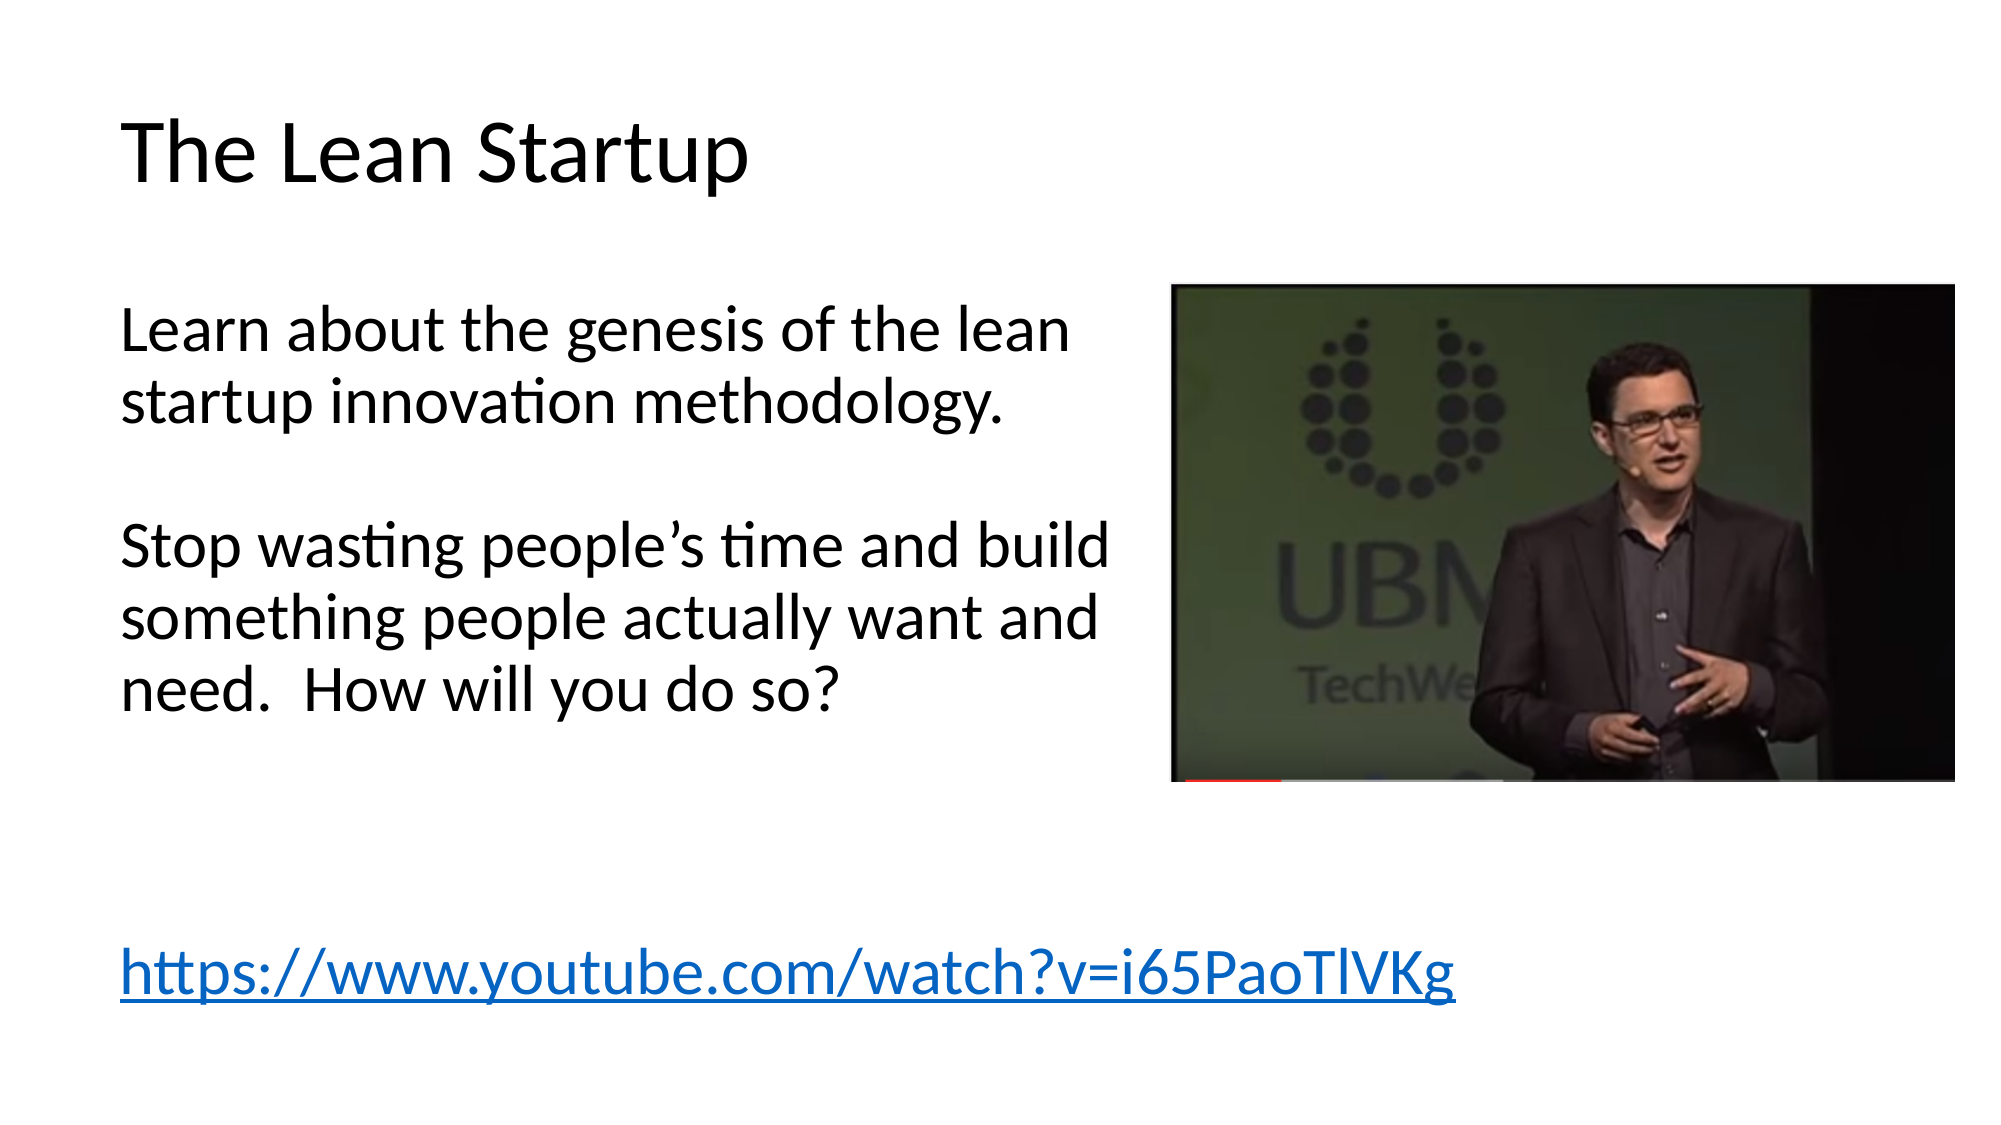

# The Lean Startup
Learn about the genesis of the lean startup innovation methodology.
Stop wasting people’s time and build something people actually want and need. How will you do so?
https://www.youtube.com/watch?v=i65PaoTlVKg